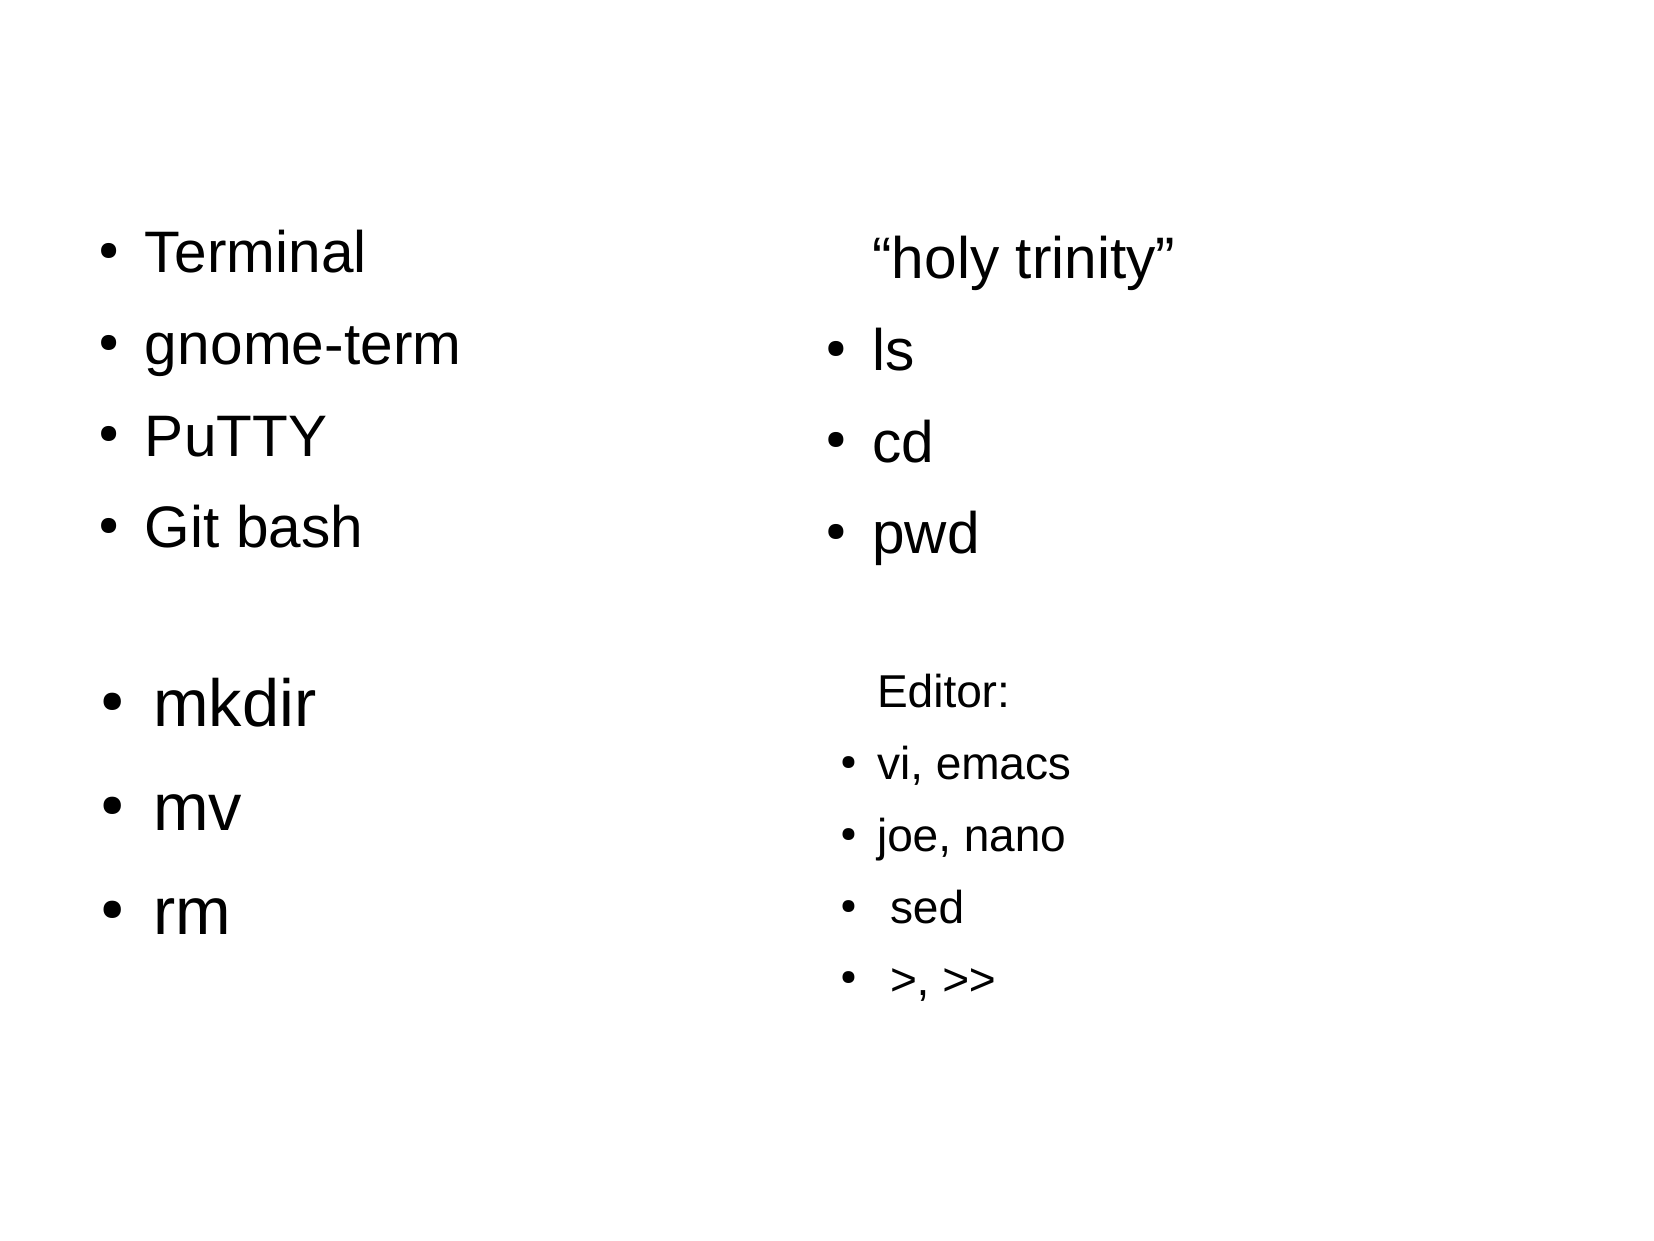

# Terminal
gnome-term
PuTTY
Git bash
“holy trinity”
ls
cd
pwd
mkdir
mv
rm
Editor:
vi, emacs
joe, nano
 sed
 >, >>